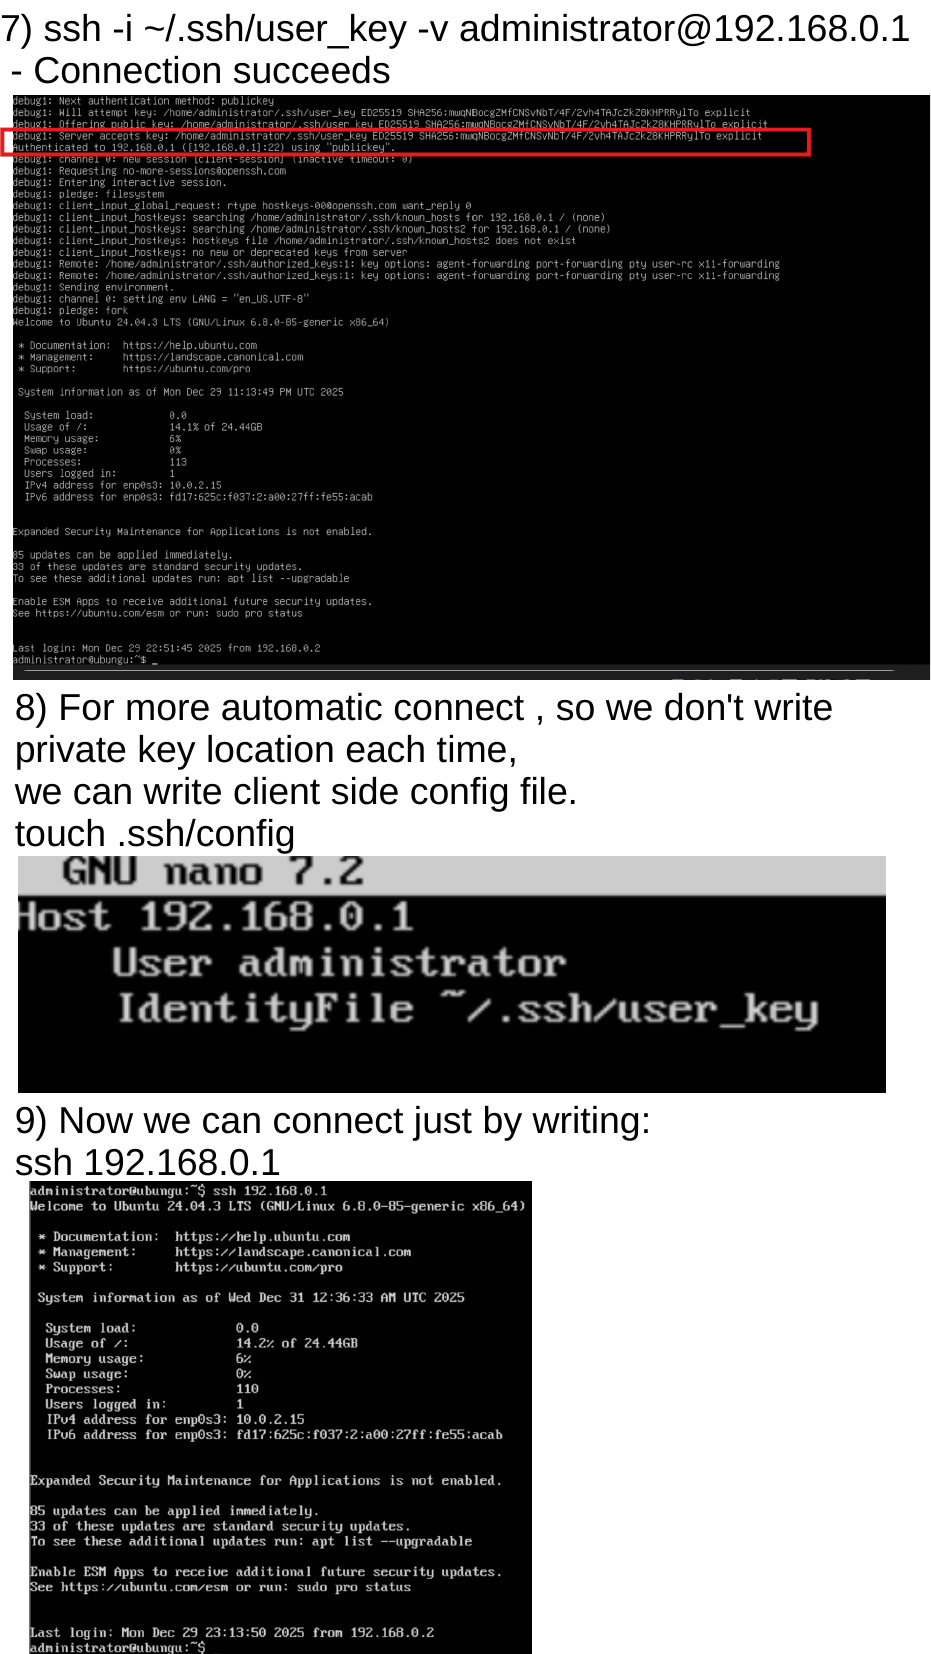

7) ssh -i ~/.ssh/user_key -v administrator@192.168.0.1
 - Connection succeeds
8) For more automatic connect , so we don't write private key location each time,
we can write client side config file.
touch .ssh/config
9) Now we can connect just by writing:
ssh 192.168.0.1